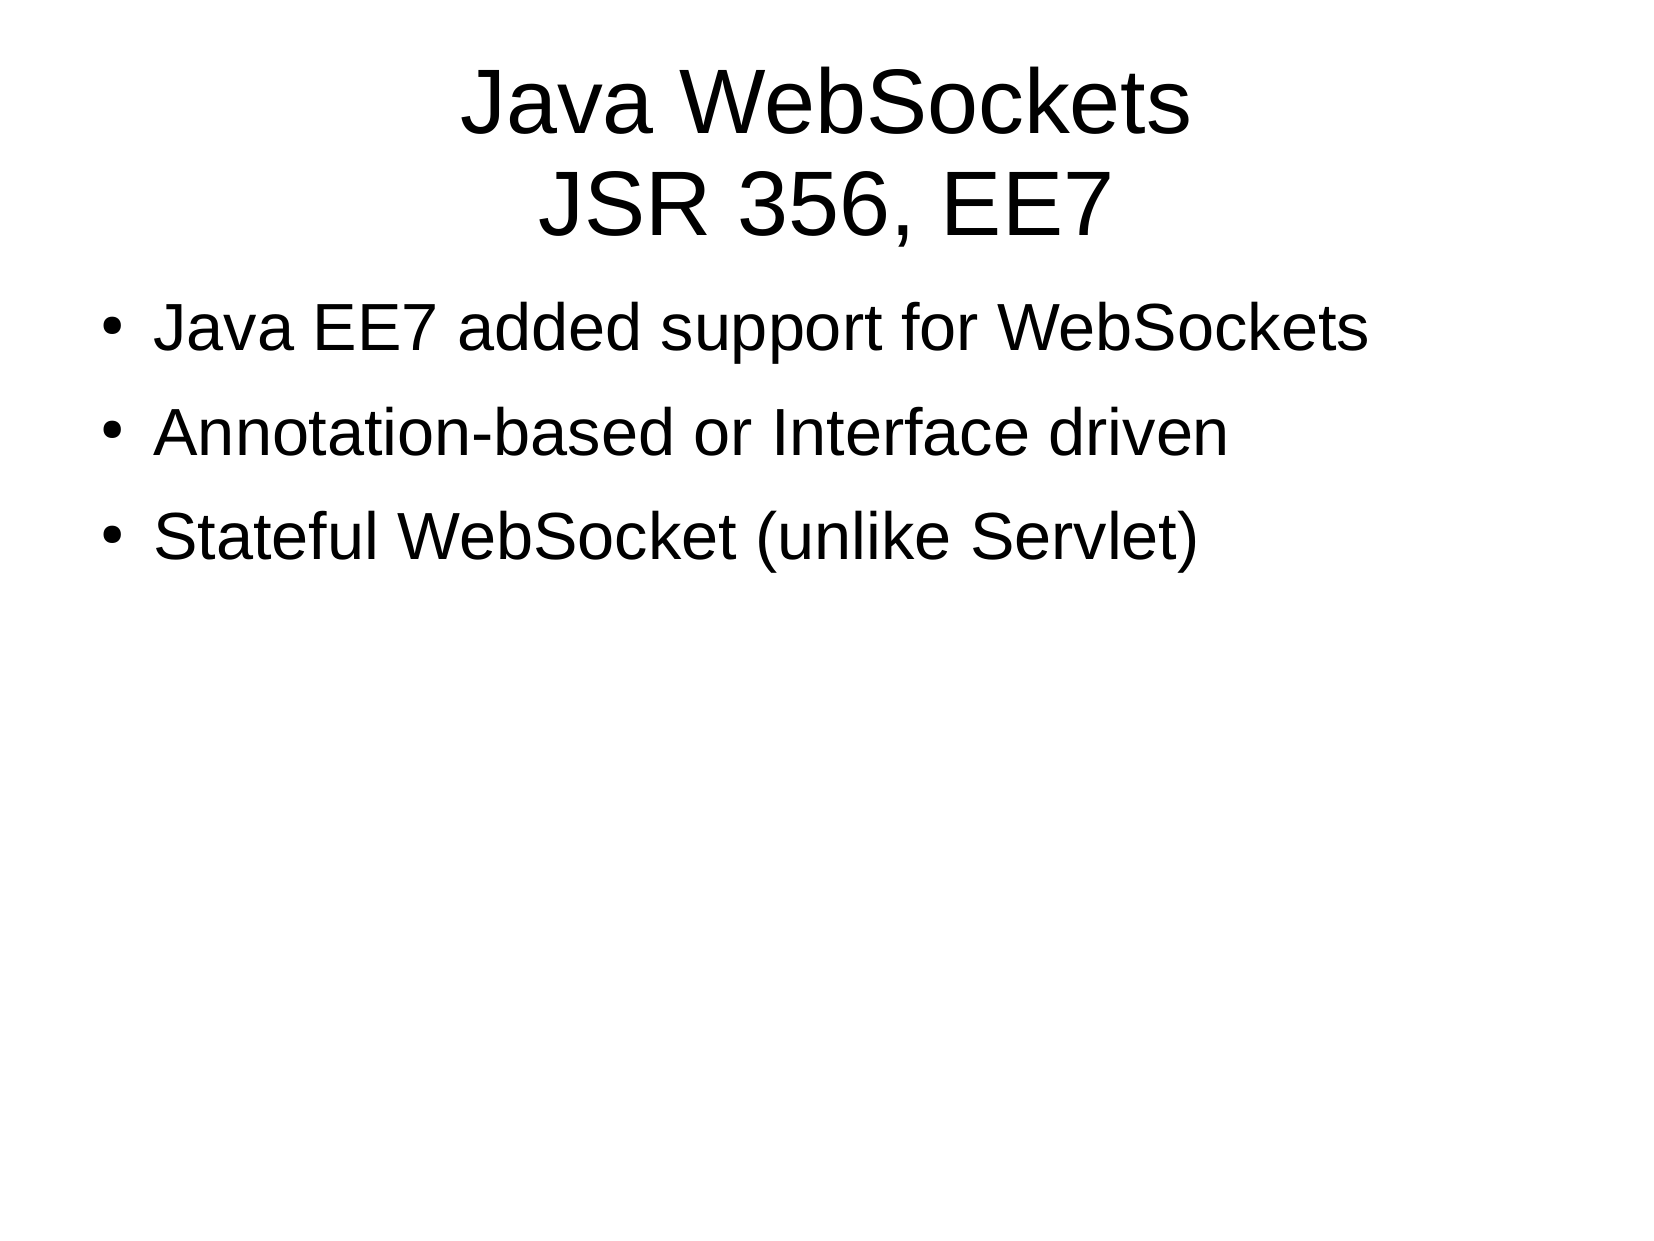

# Java WebSockets JSR 356, EE7
Java EE7 added support for WebSockets
Annotation-based or Interface driven
Stateful WebSocket (unlike Servlet)